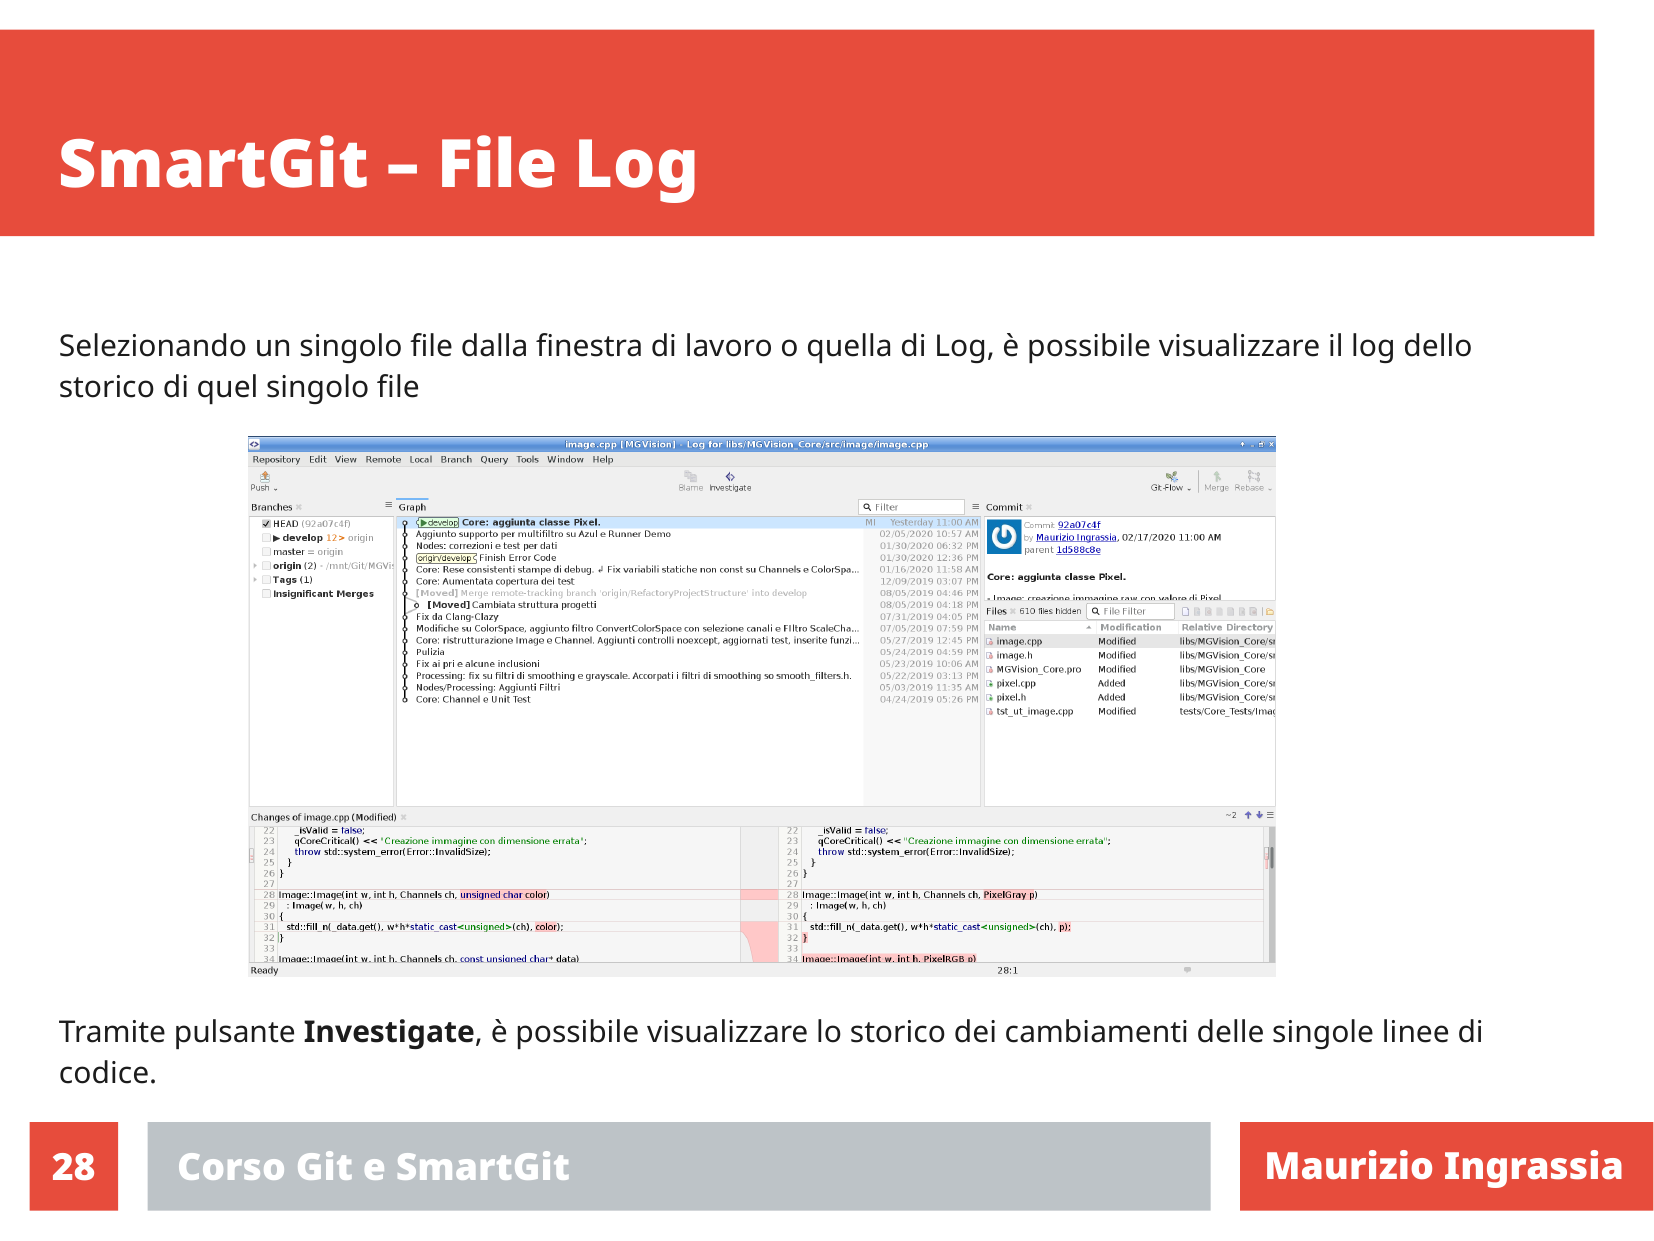

# SmartGit – File Log
Selezionando un singolo file dalla finestra di lavoro o quella di Log, è possibile visualizzare il log dello storico di quel singolo file
Tramite pulsante Investigate, è possibile visualizzare lo storico dei cambiamenti delle singole linee di codice.
28
Corso Git e SmartGit
Maurizio Ingrassia